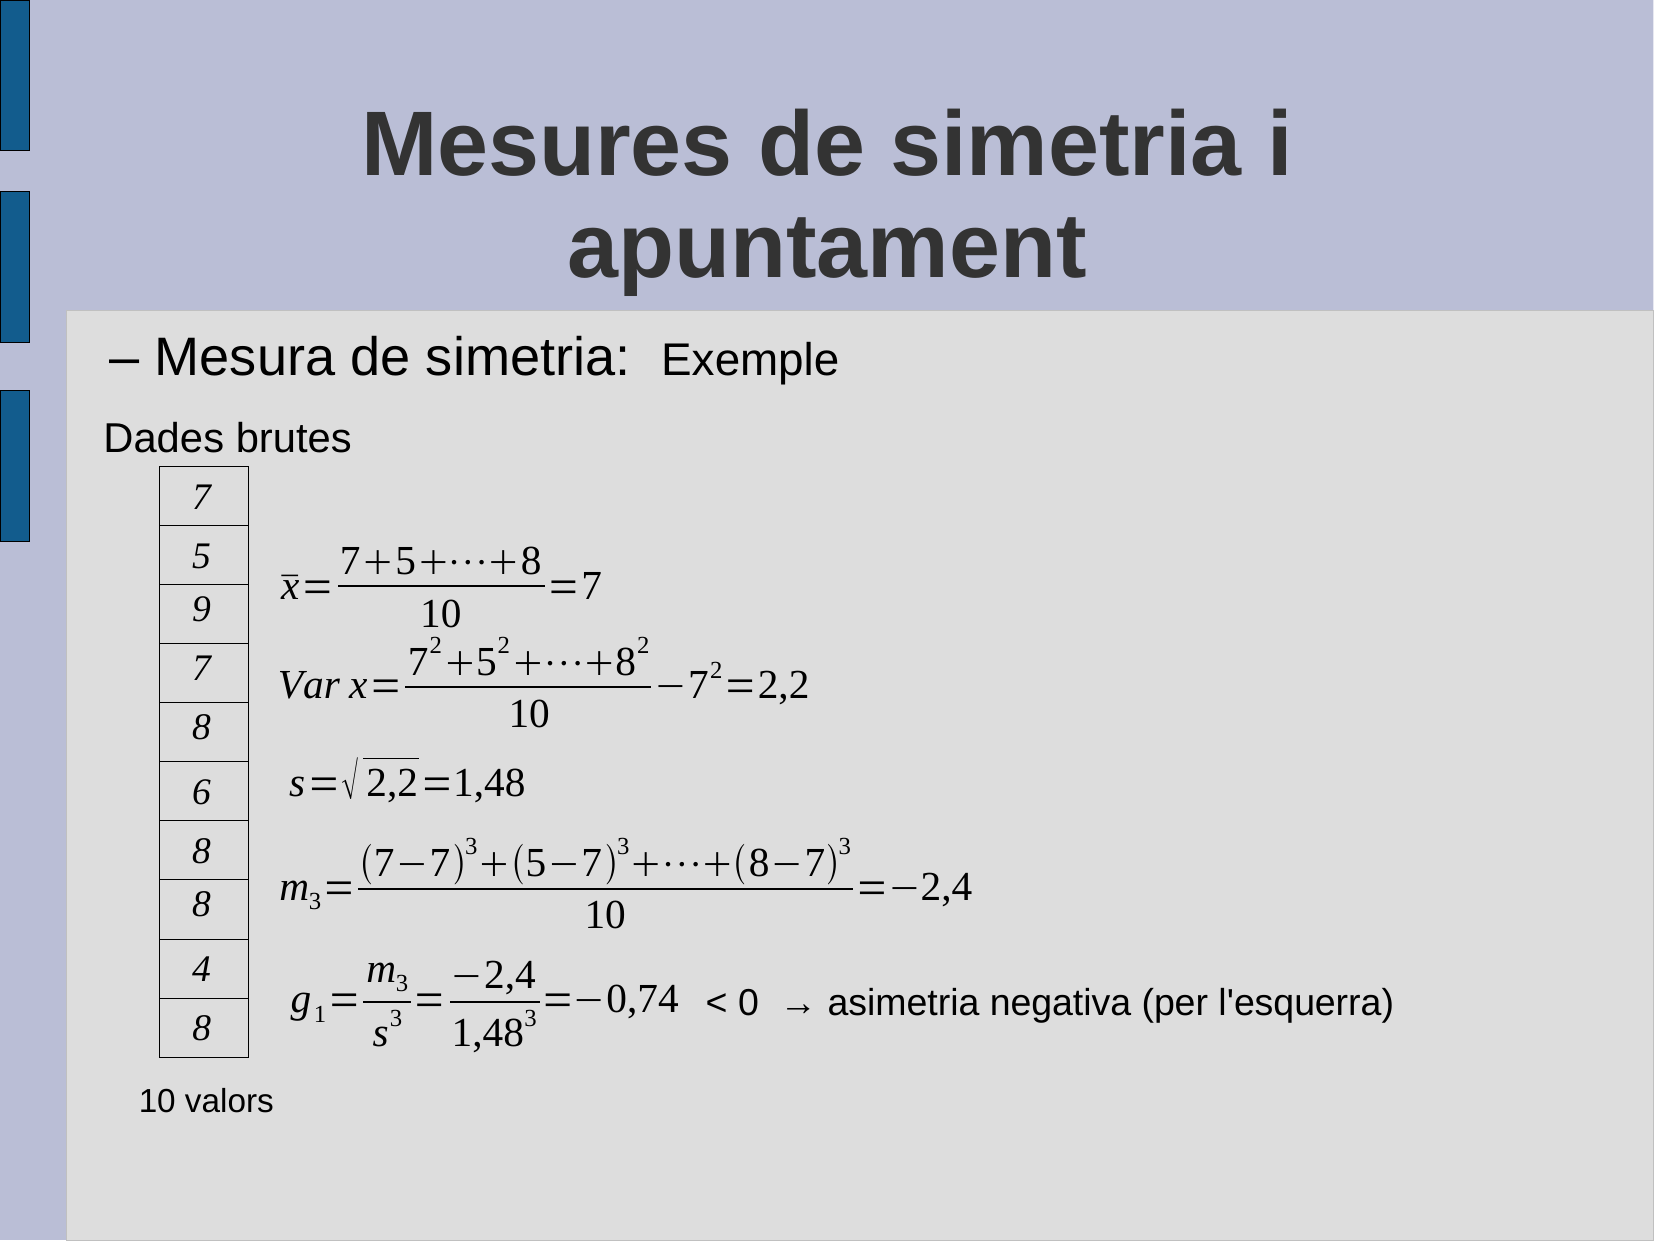

# Mesures de simetria i apuntament
– Mesura de simetria: Exemple
Dades brutes
7
5
9
7
8
6
8
8
4
< 0 → asimetria negativa (per l'esquerra)
8
10 valors